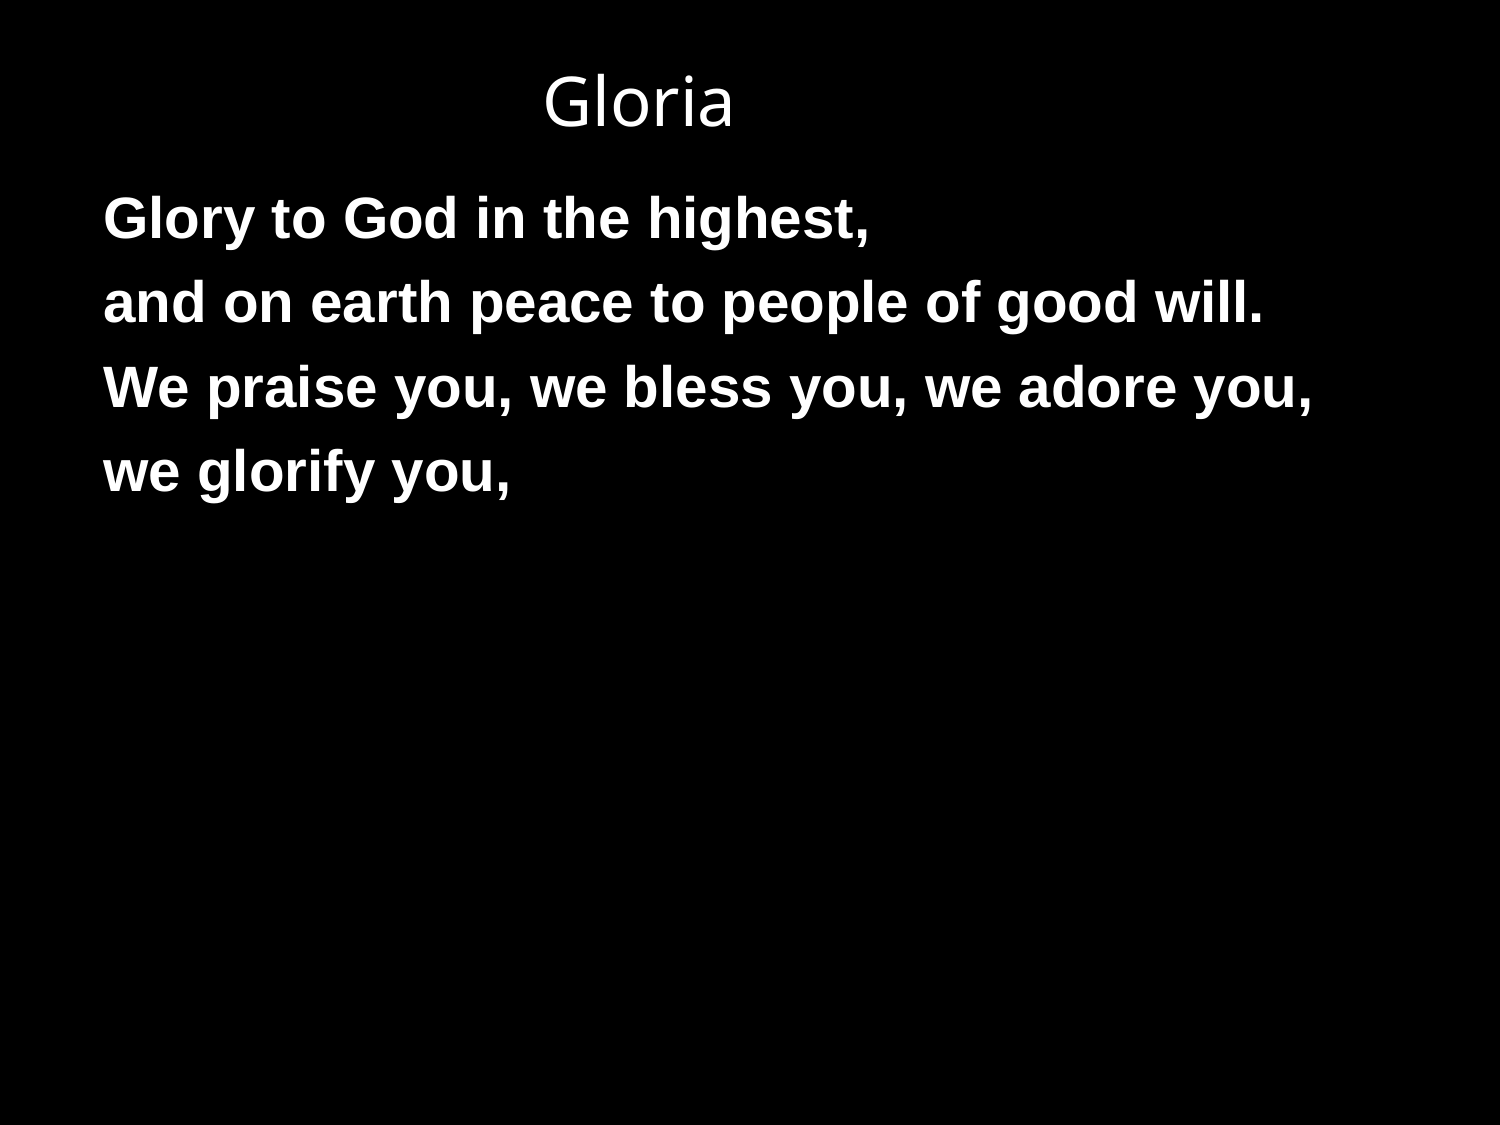

# Gloria
Glory to God in the highest,
and on earth peace to people of good will.
We praise you, we bless you, we adore you,
we glorify you,